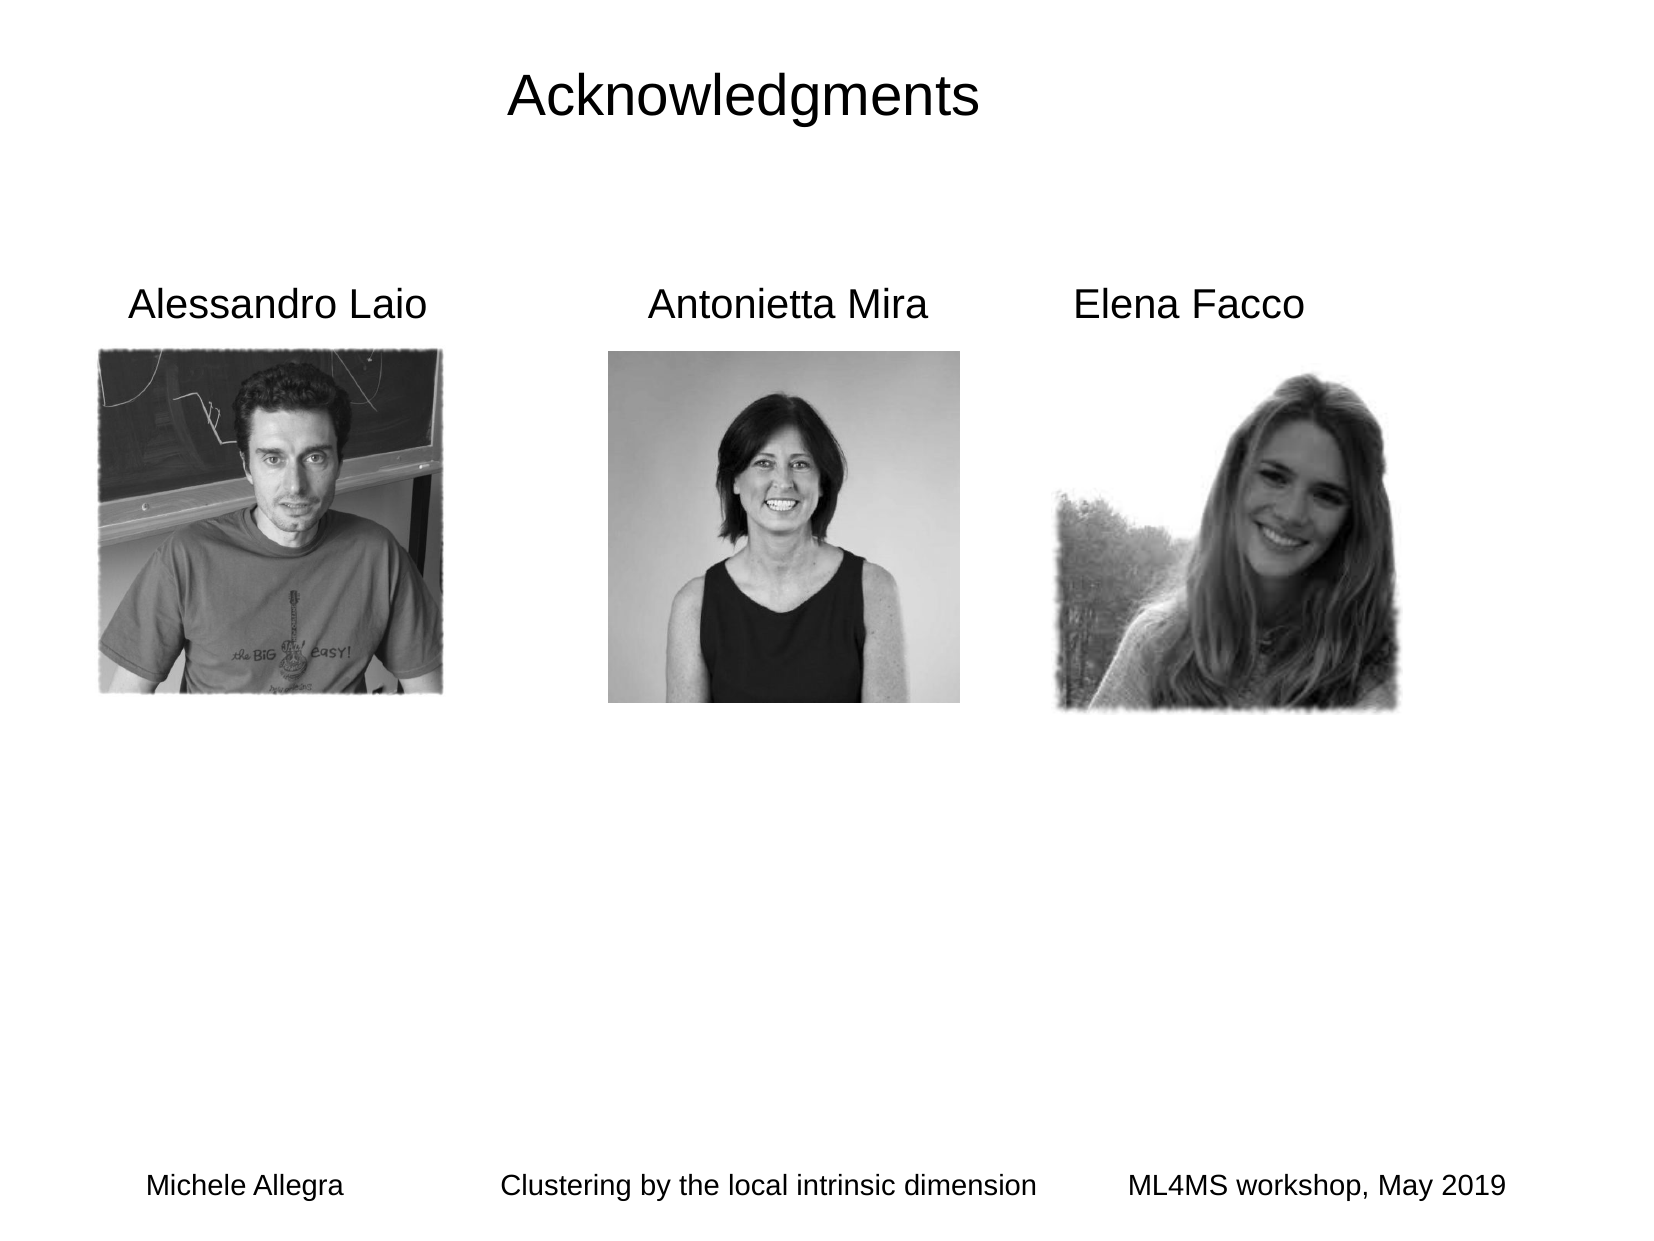

# Acknowledgments
Alessandro Laio
Antonietta Mira
Elena Facco
Michele Allegra Clustering by the local intrinsic dimension ML4MS workshop, May 2019